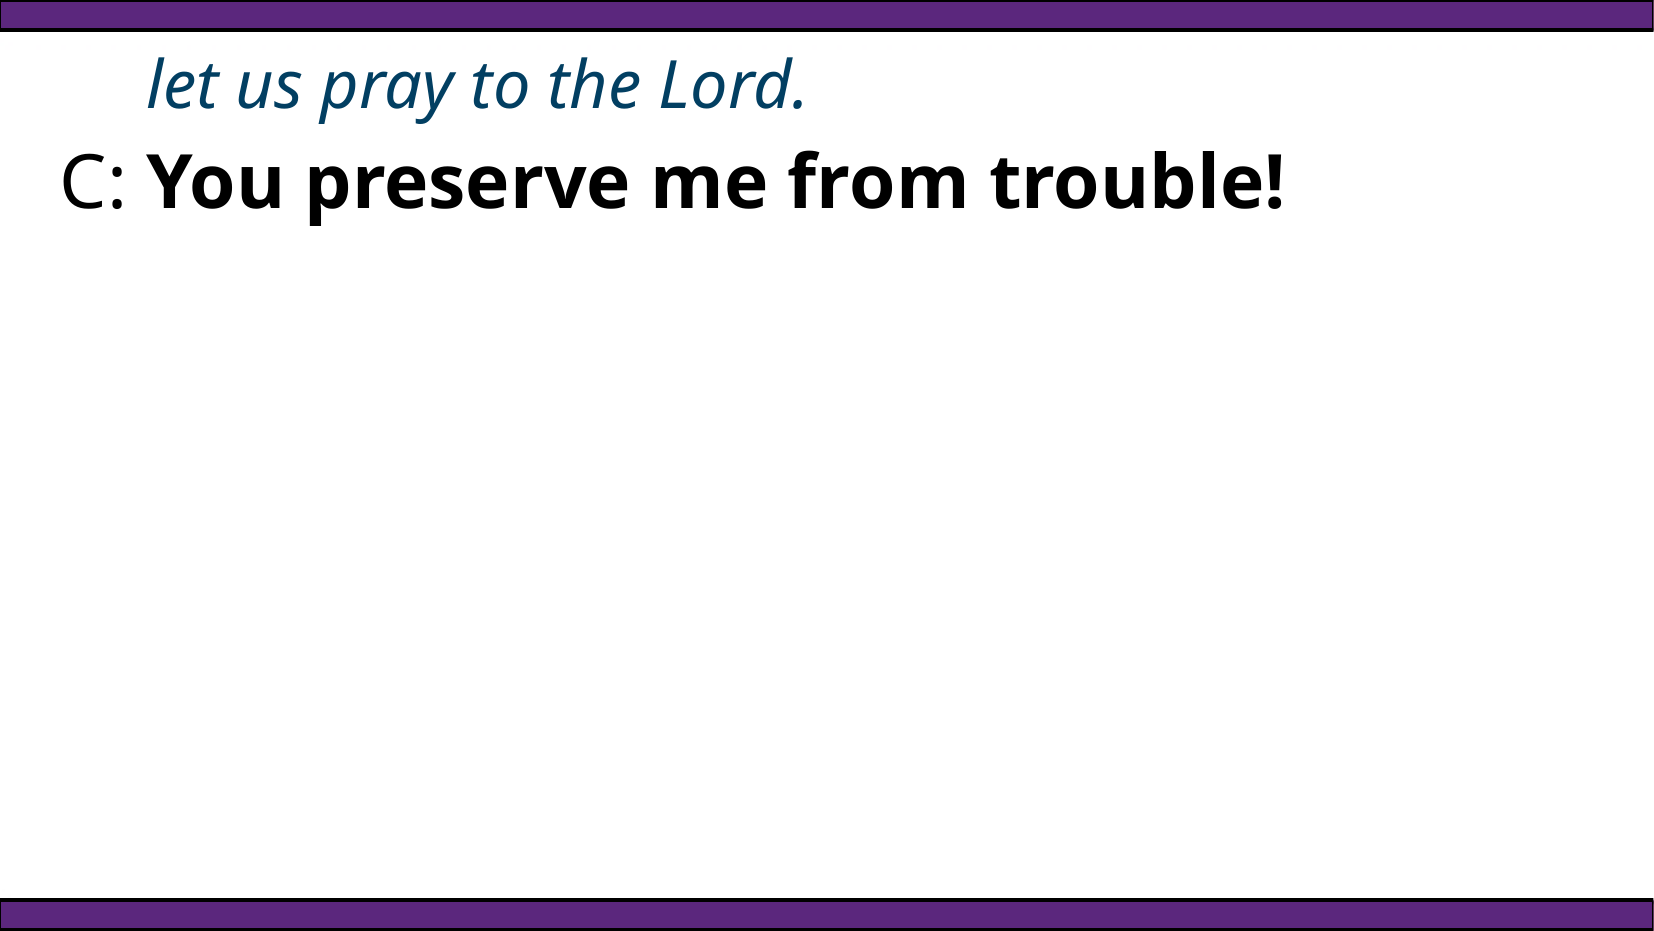

let us pray to the Lord.
C: You preserve me from trouble!